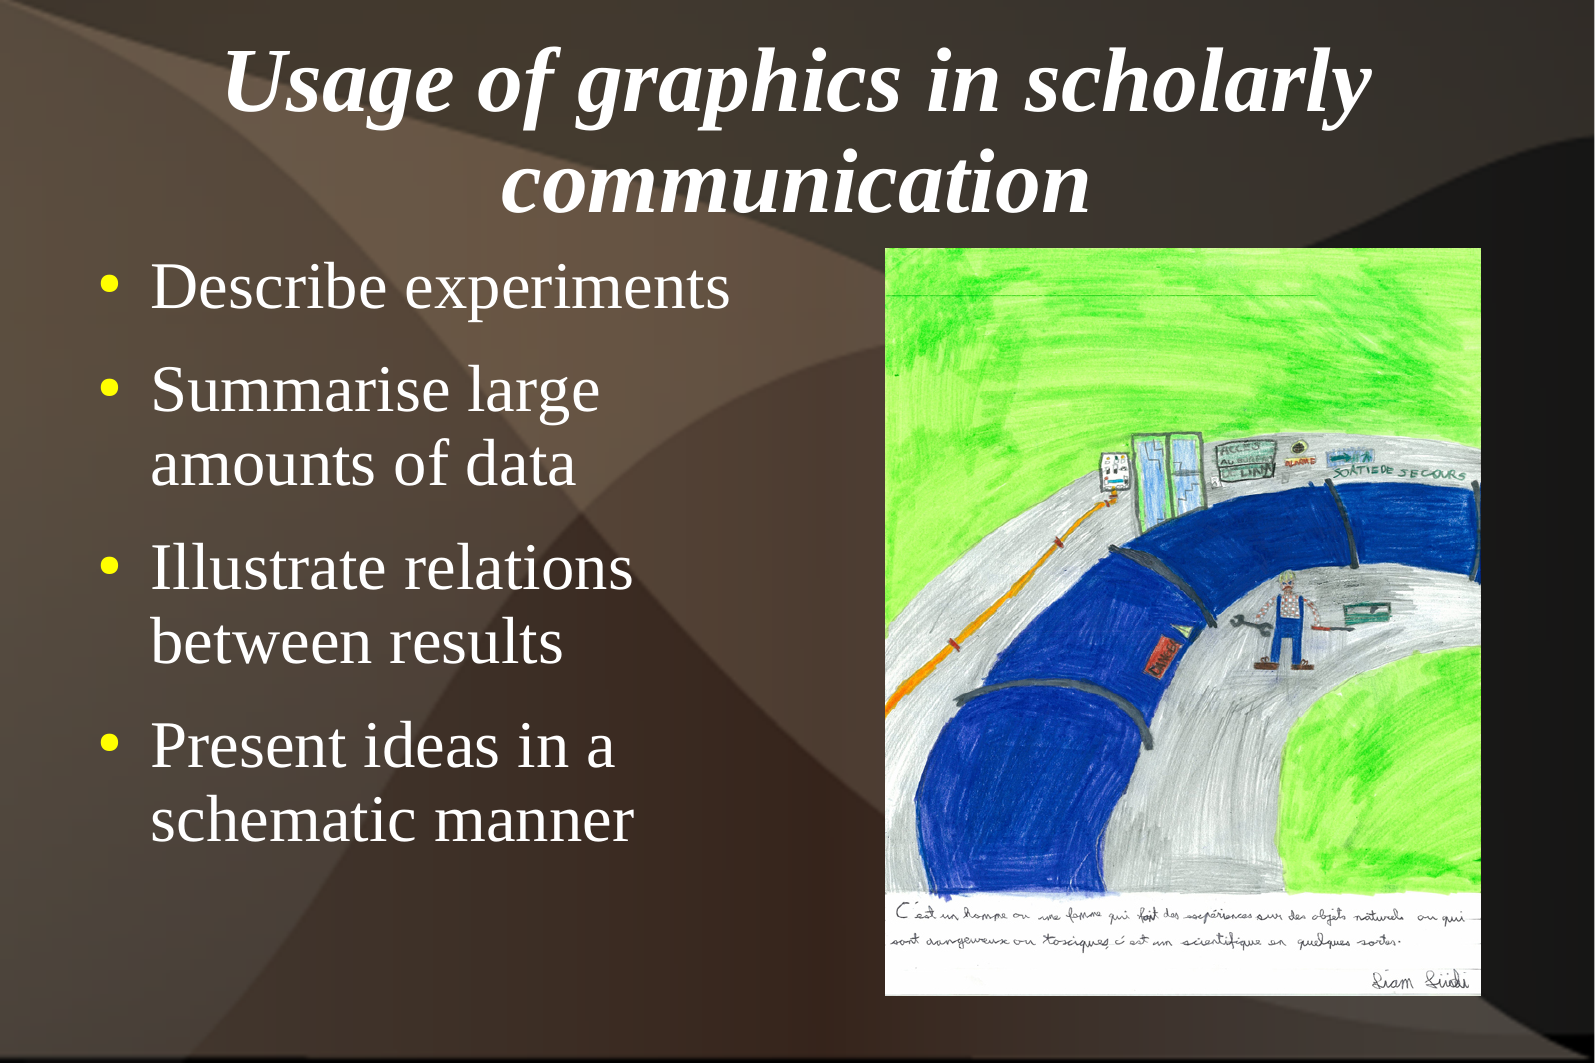

# Usage of graphics in scholarly communication
Describe experiments
Summarise large amounts of data
Illustrate relations between results
Present ideas in a schematic manner